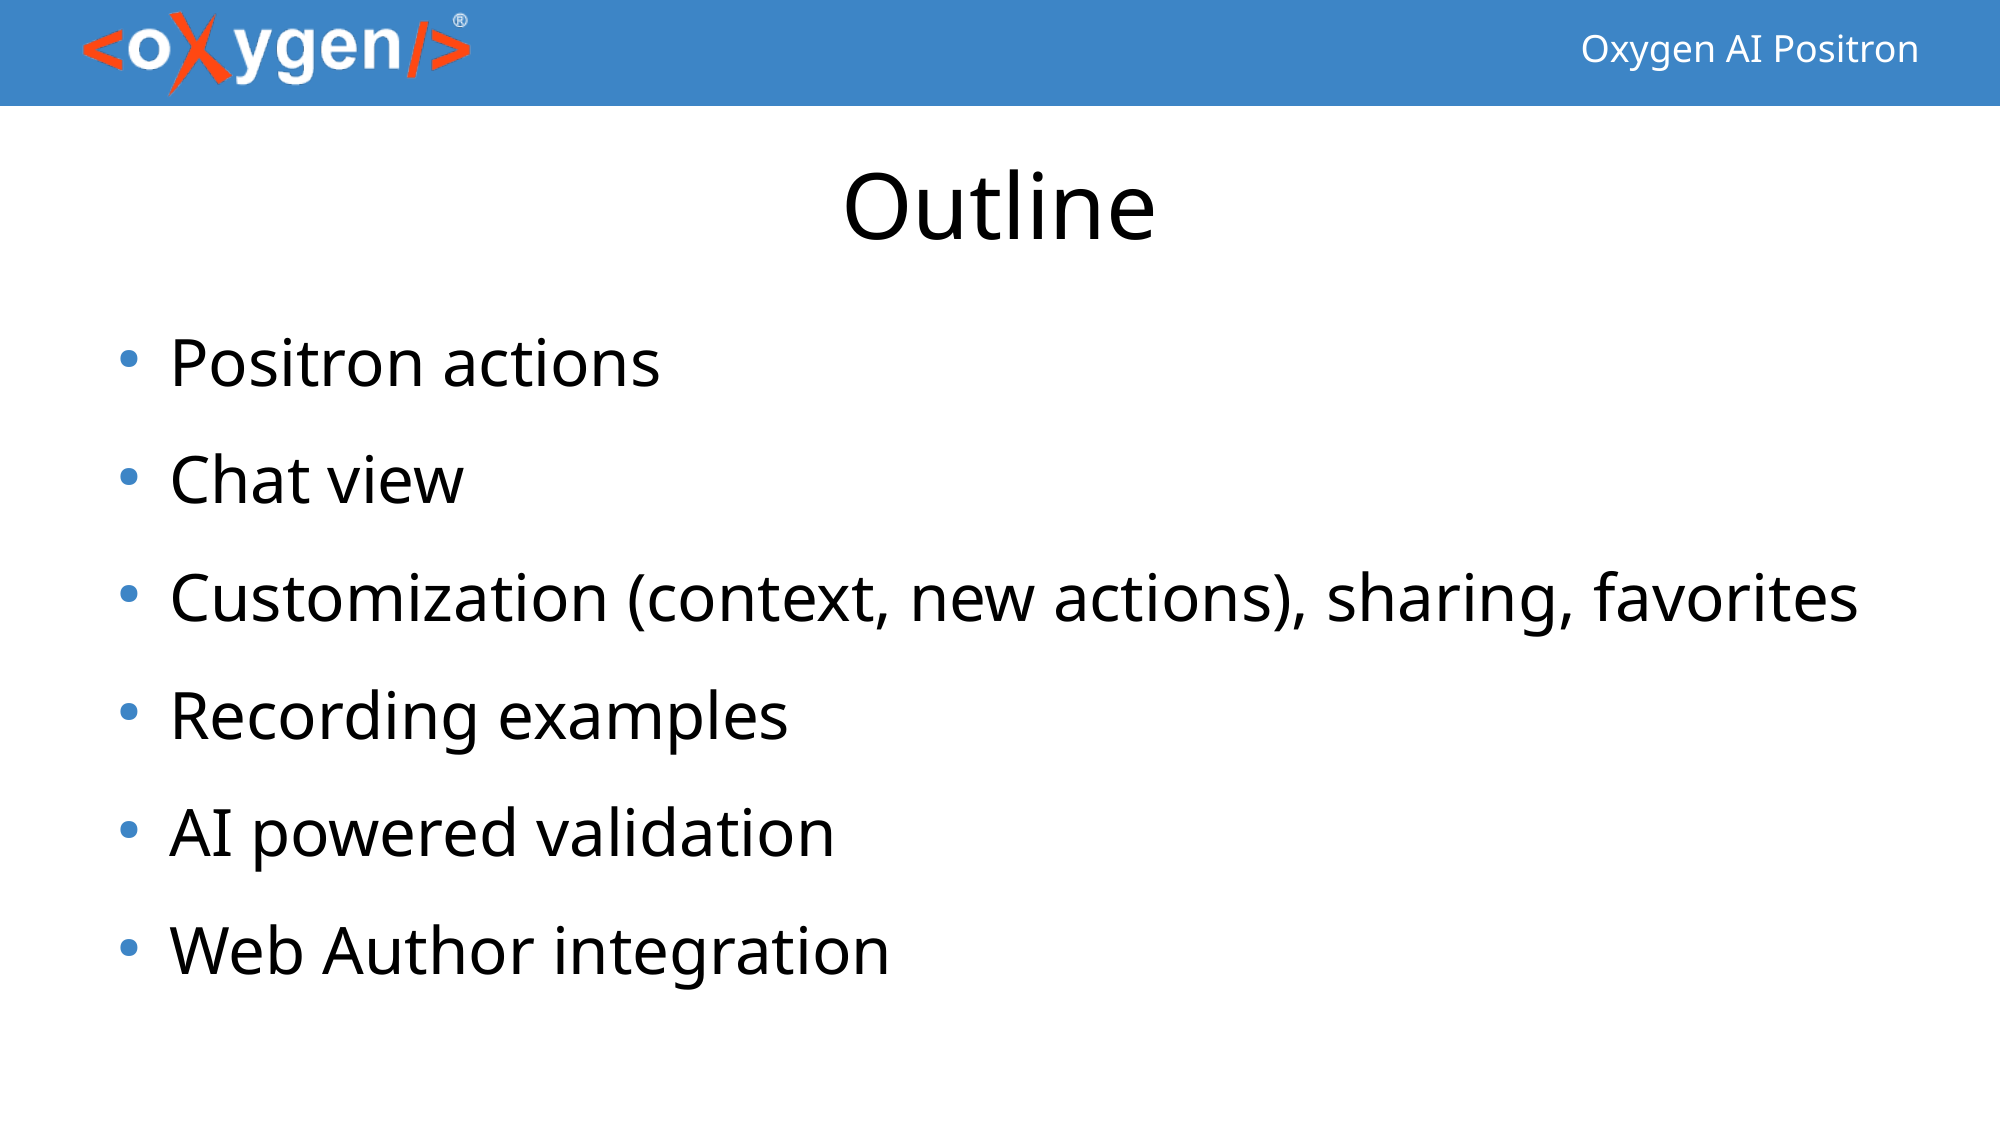

# Outline
Positron actions
Chat view
Customization (context, new actions), sharing, favorites
Recording examples
AI powered validation
Web Author integration